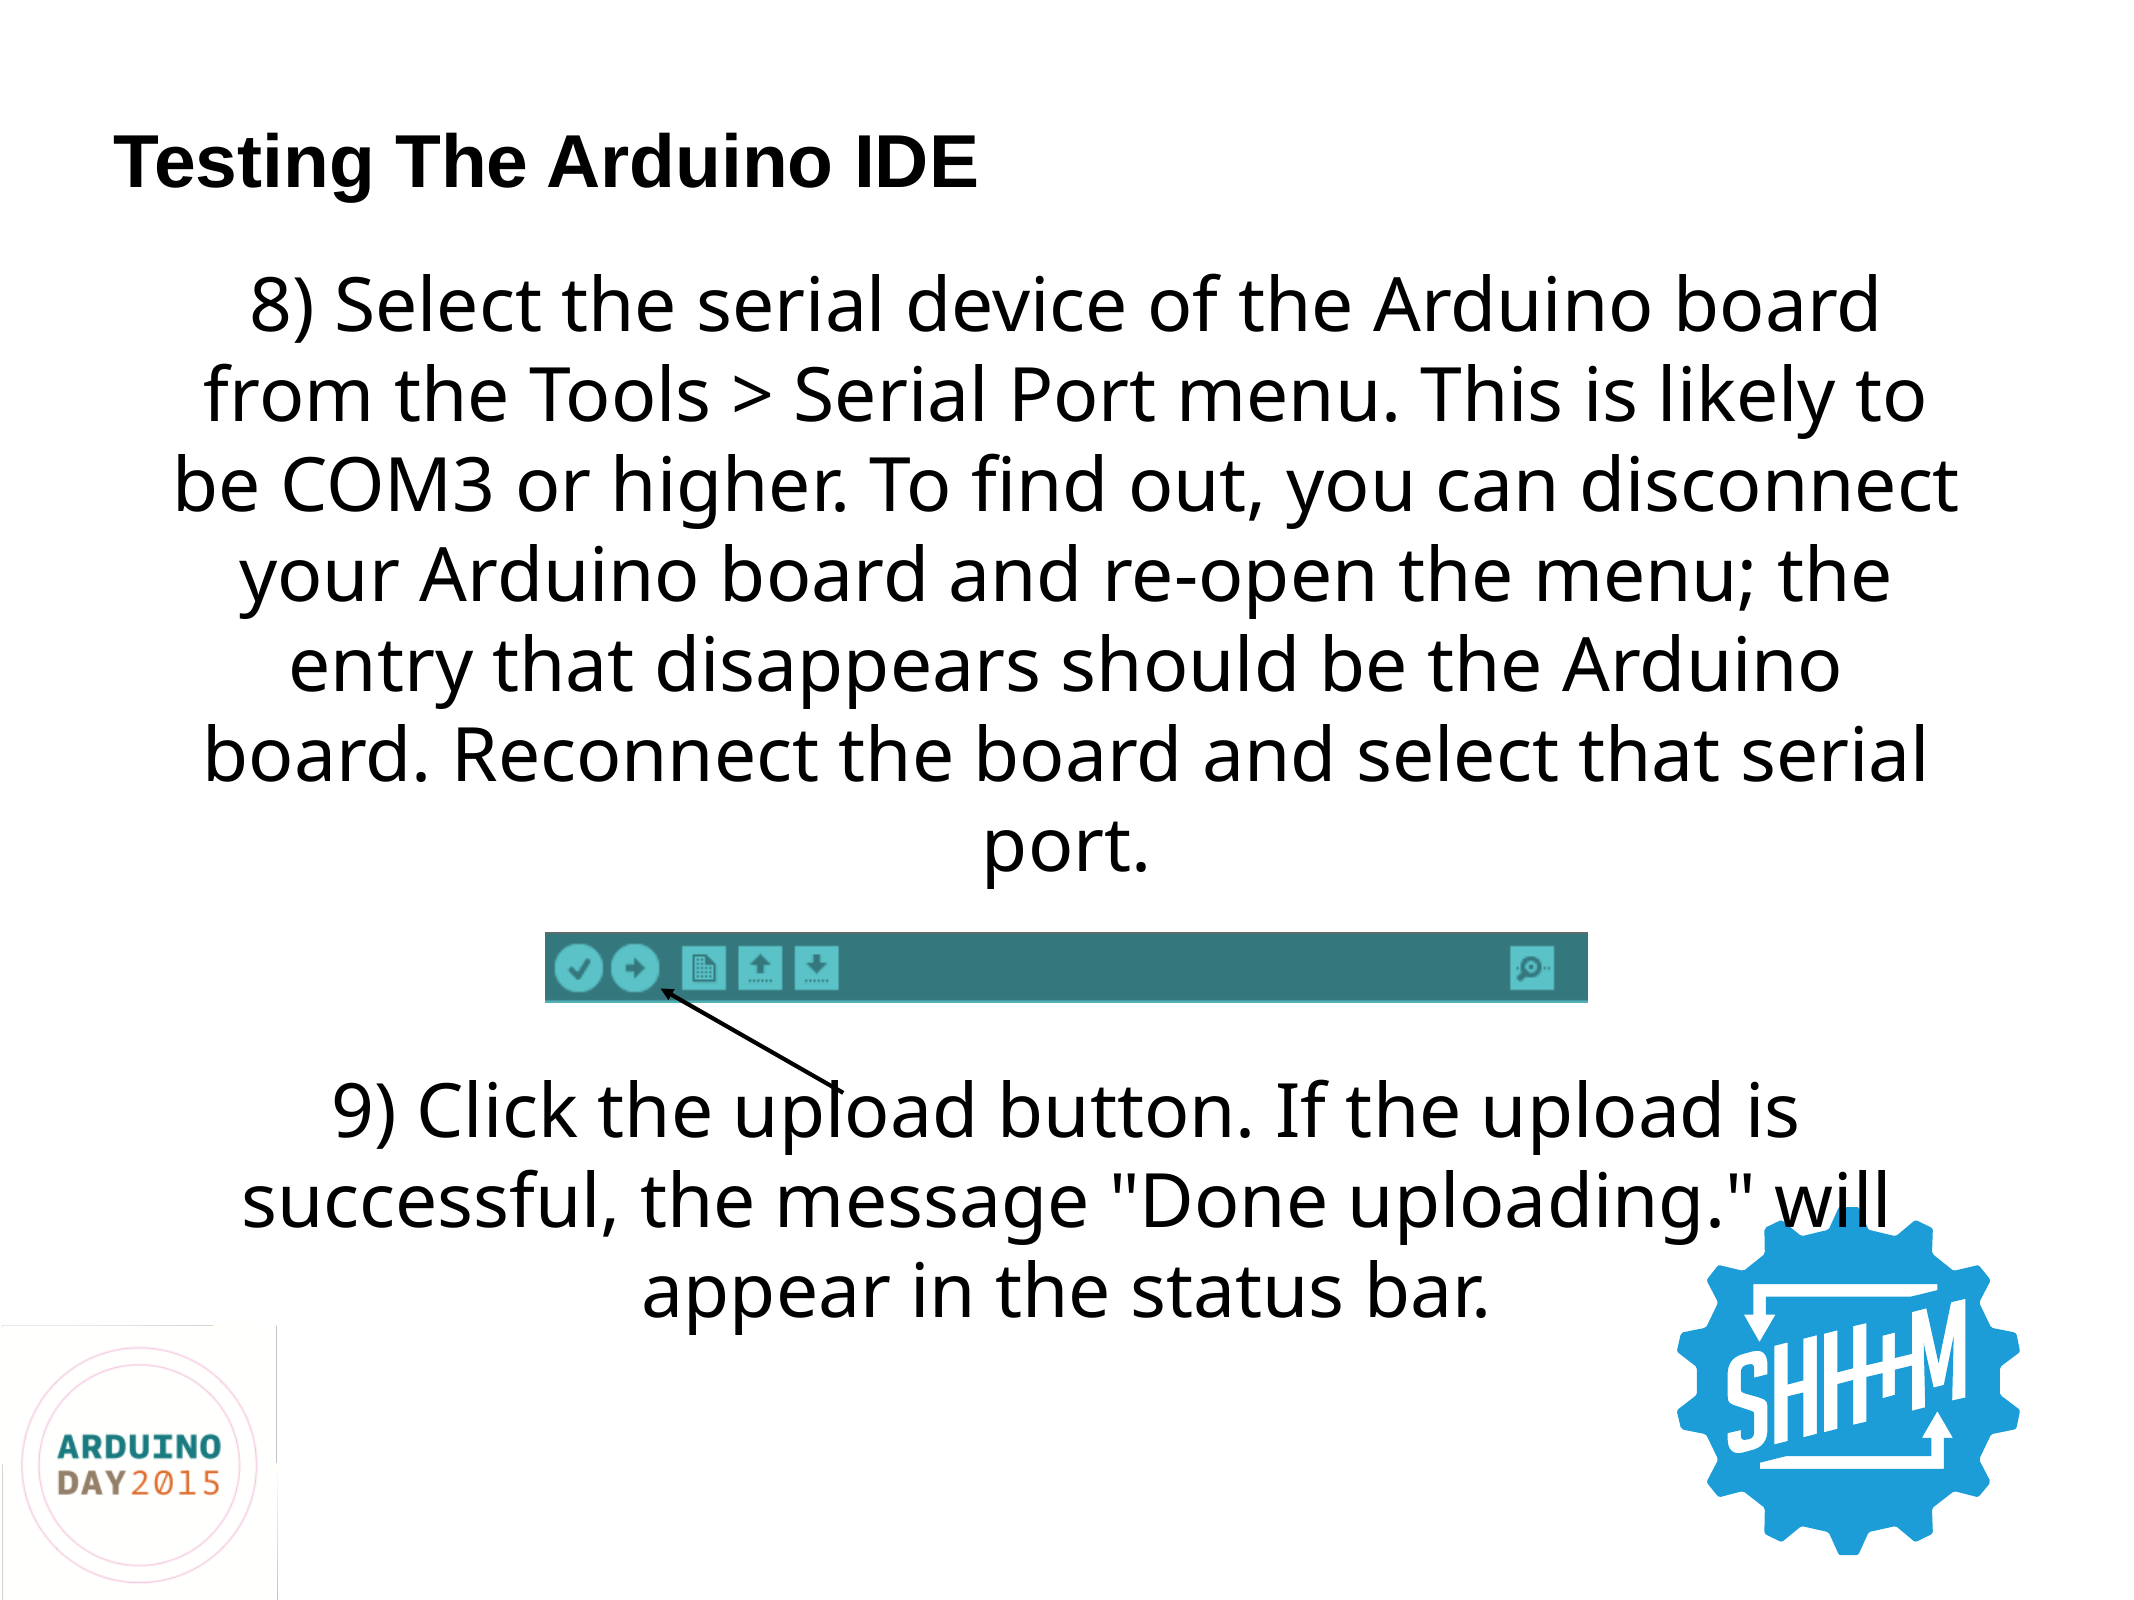

Testing The Arduino IDE
8) Select the serial device of the Arduino board from the Tools > Serial Port menu. This is likely to be COM3 or higher. To find out, you can disconnect your Arduino board and re-open the menu; the entry that disappears should be the Arduino board. Reconnect the board and select that serial port.
9) Click the upload button. If the upload is successful, the message "Done uploading." will appear in the status bar.